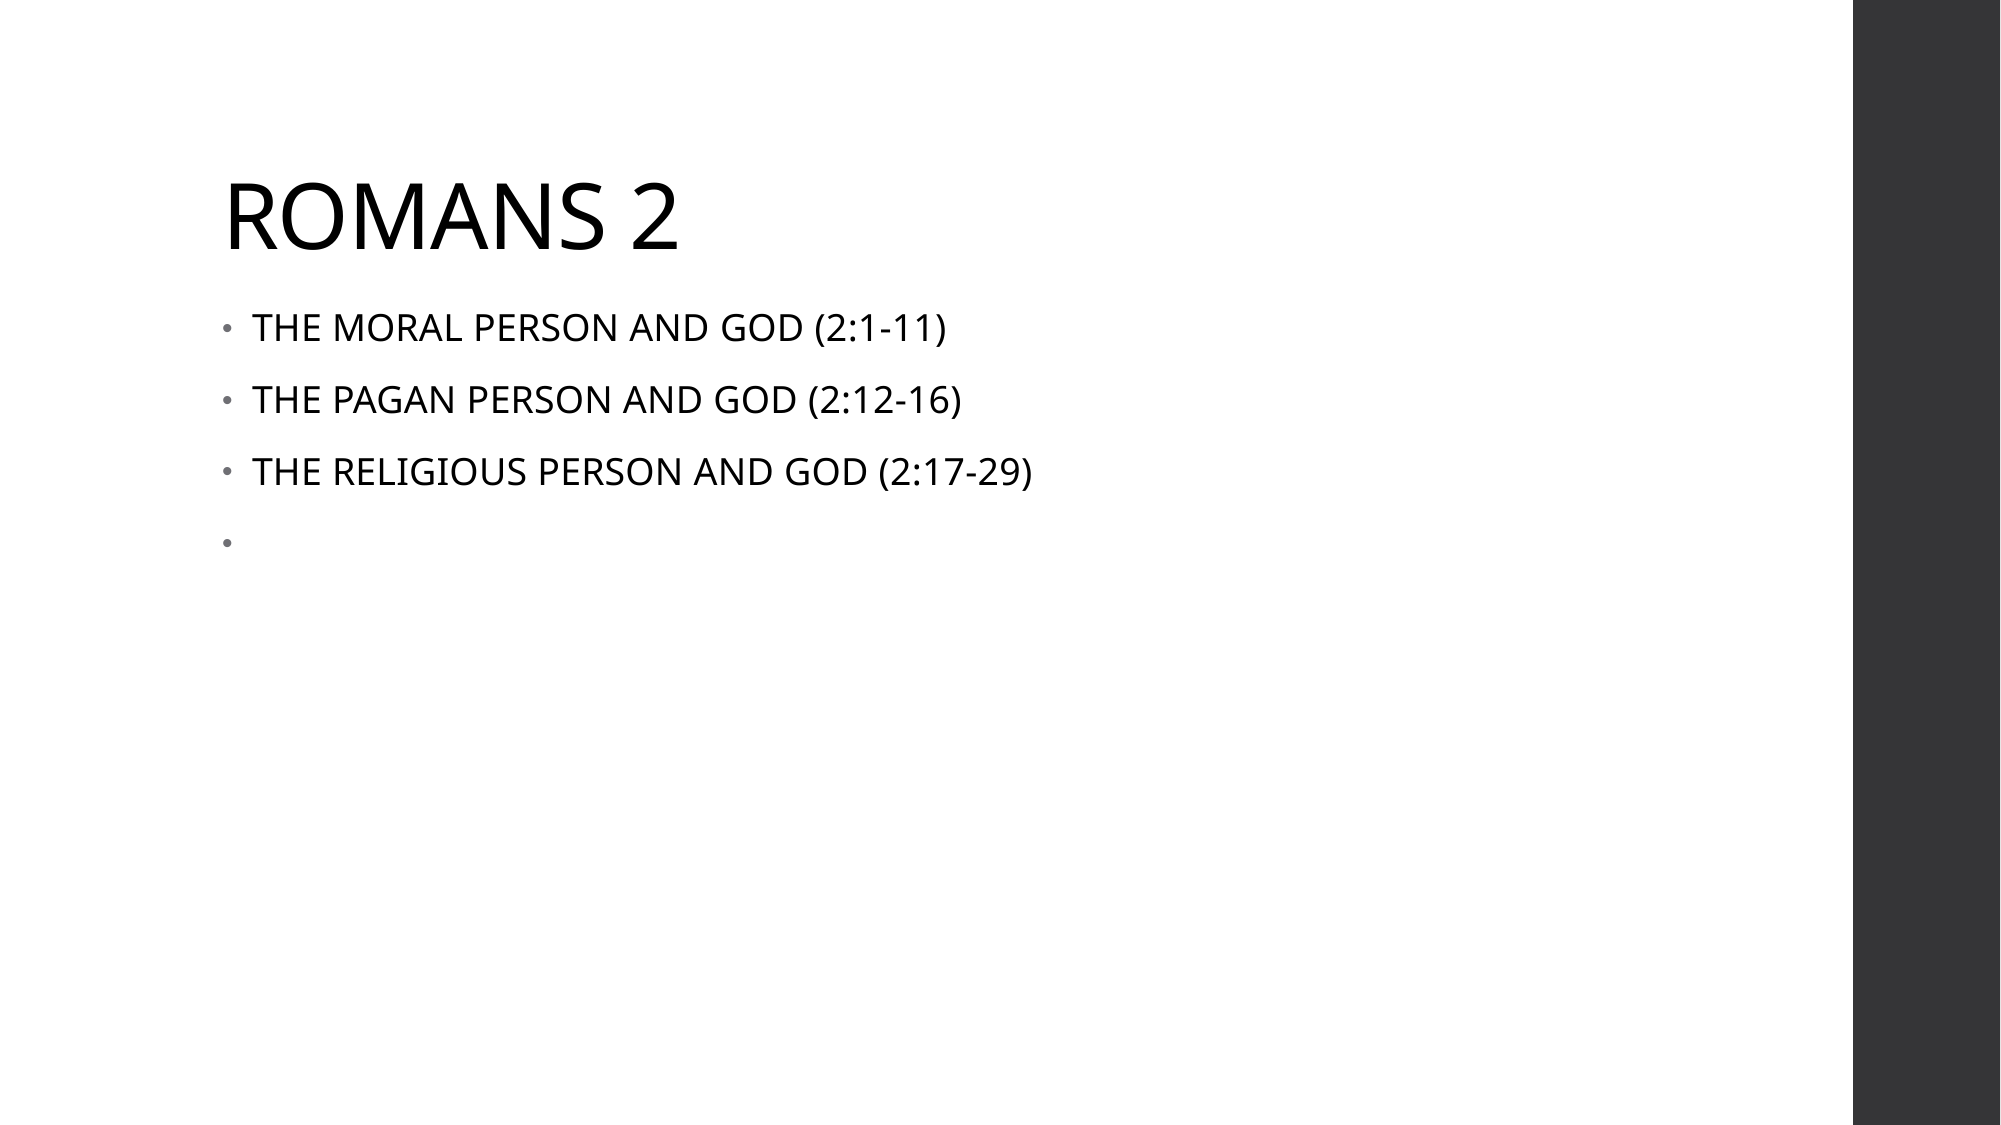

# ROMANS 2
THE MORAL PERSON AND GOD (2:1-11)
THE PAGAN PERSON AND GOD (2:12-16)
THE RELIGIOUS PERSON AND GOD (2:17-29)